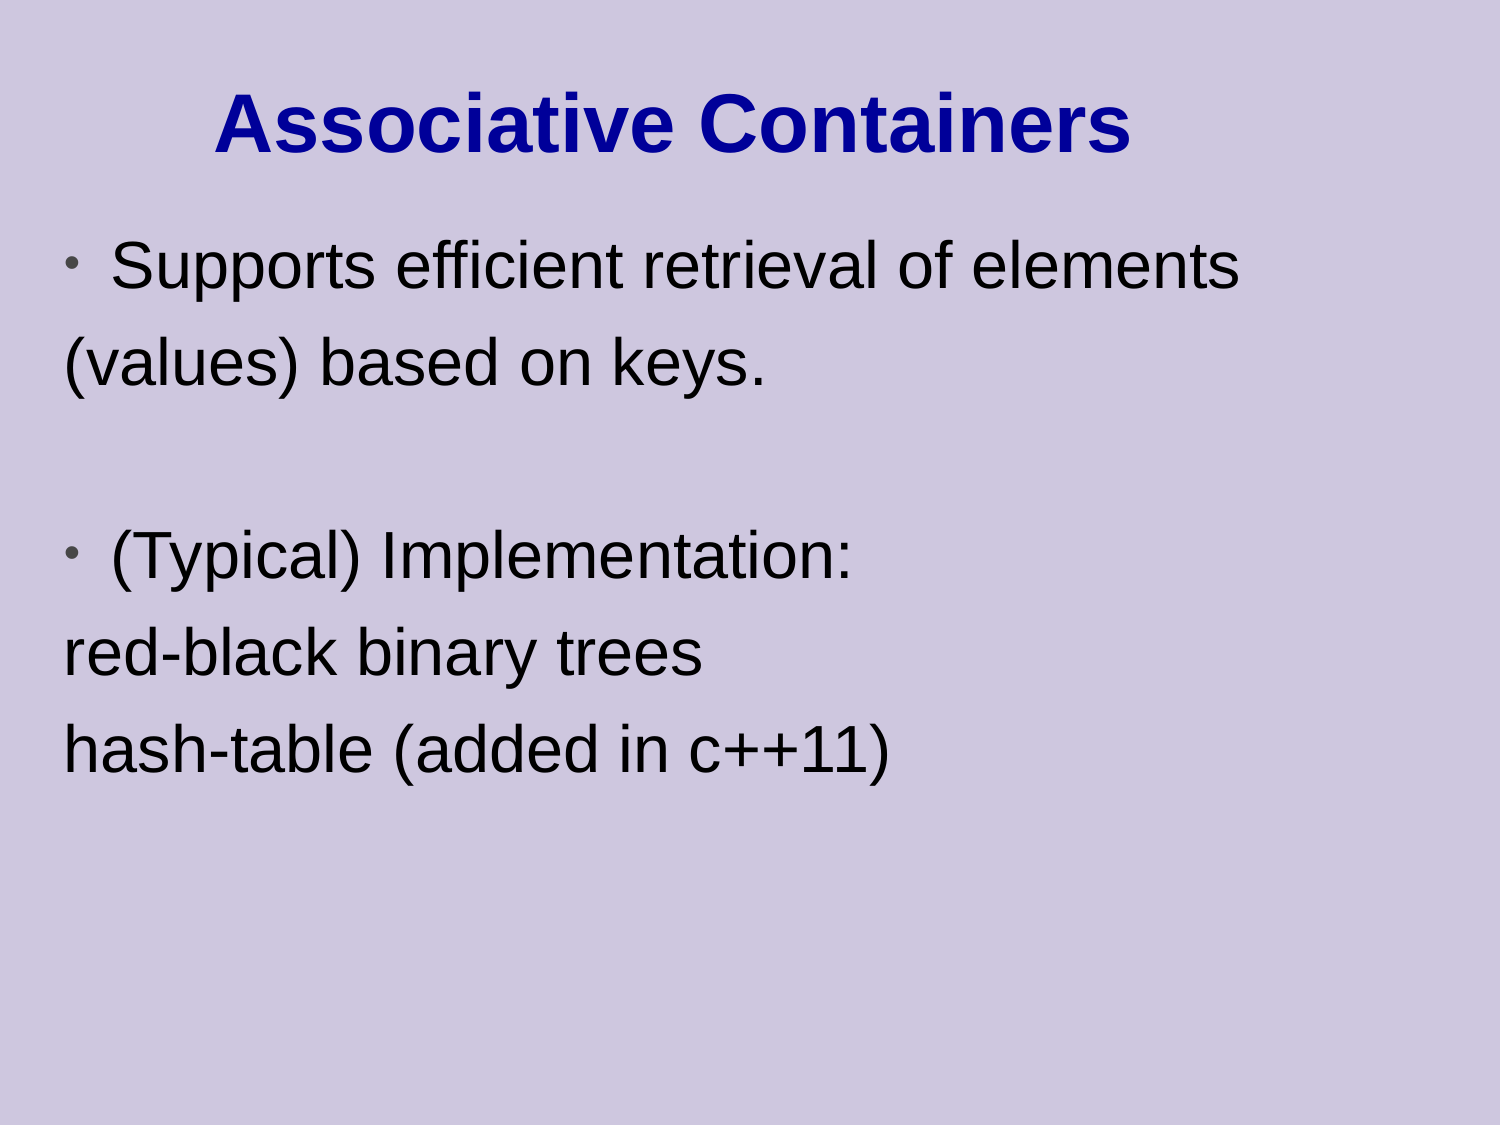

# Associative Containers
Supports efficient retrieval of elements
(values) based on keys.
(Typical) Implementation:
red-black binary trees
hash-table (added in c++11)